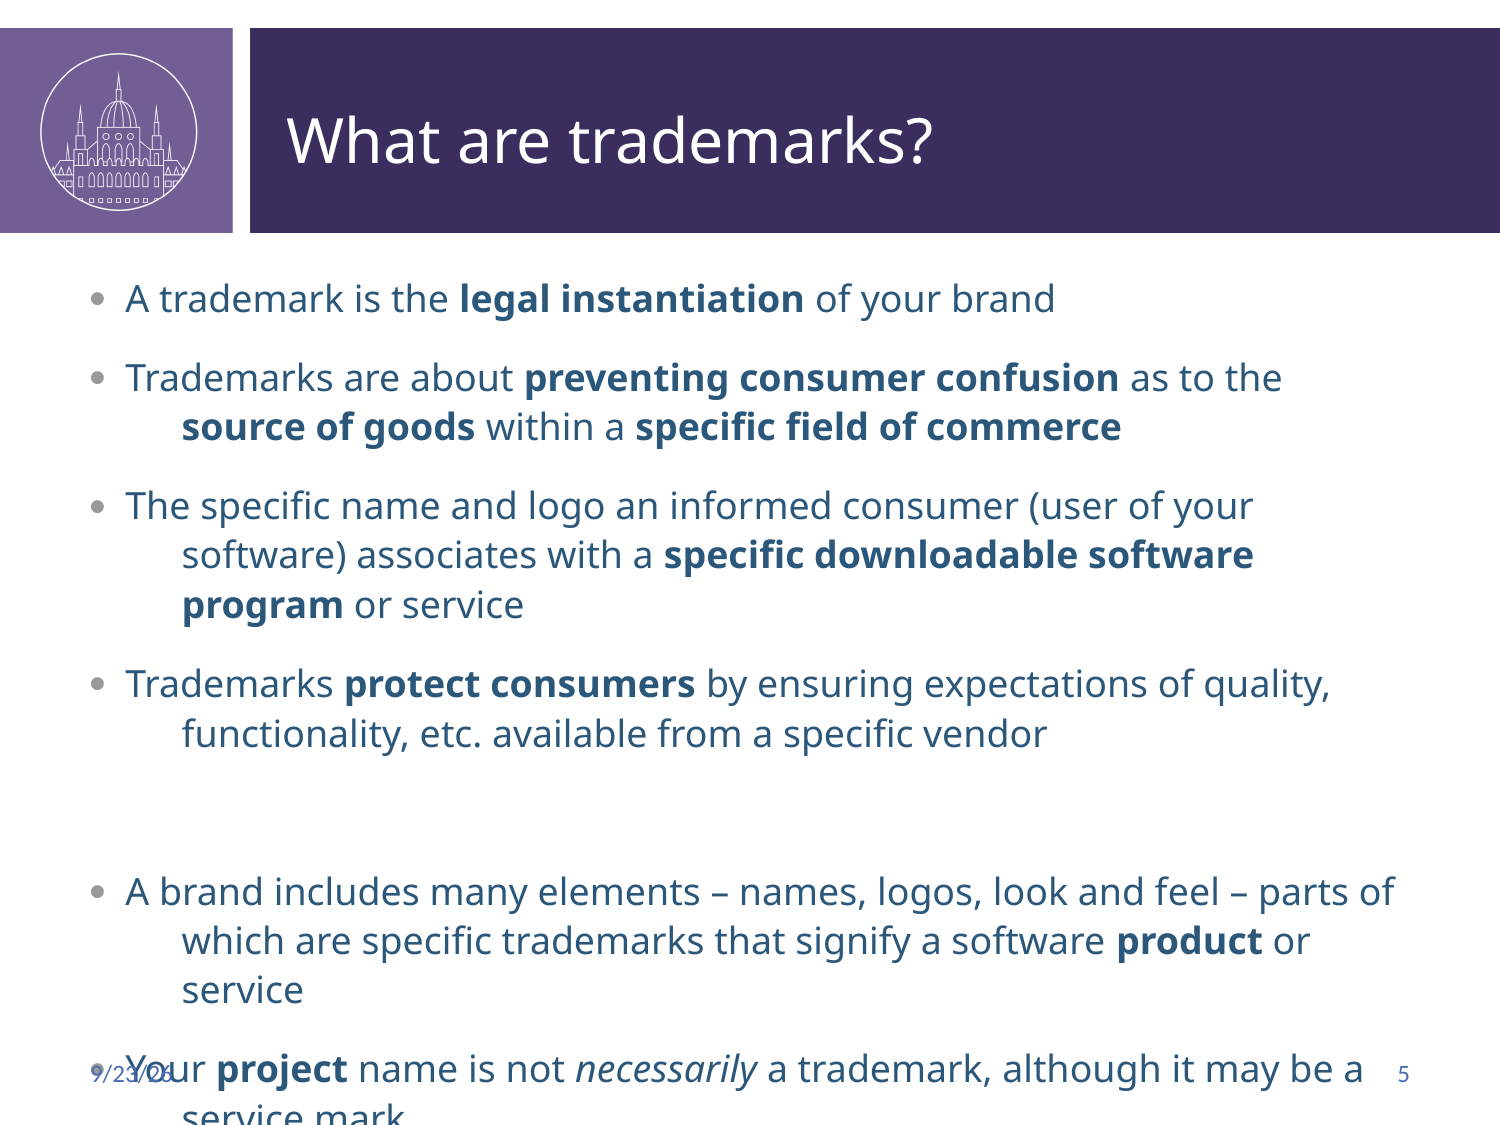

# What are trademarks?
A trademark is the legal instantiation of your brand
Trademarks are about preventing consumer confusion as to the source of goods within a specific field of commerce
The specific name and logo an informed consumer (user of your software) associates with a specific downloadable software program or service
Trademarks protect consumers by ensuring expectations of quality, functionality, etc. available from a specific vendor
A brand includes many elements – names, logos, look and feel – parts of which are specific trademarks that signify a software product or service
Your project name is not necessarily a trademark, although it may be a service mark